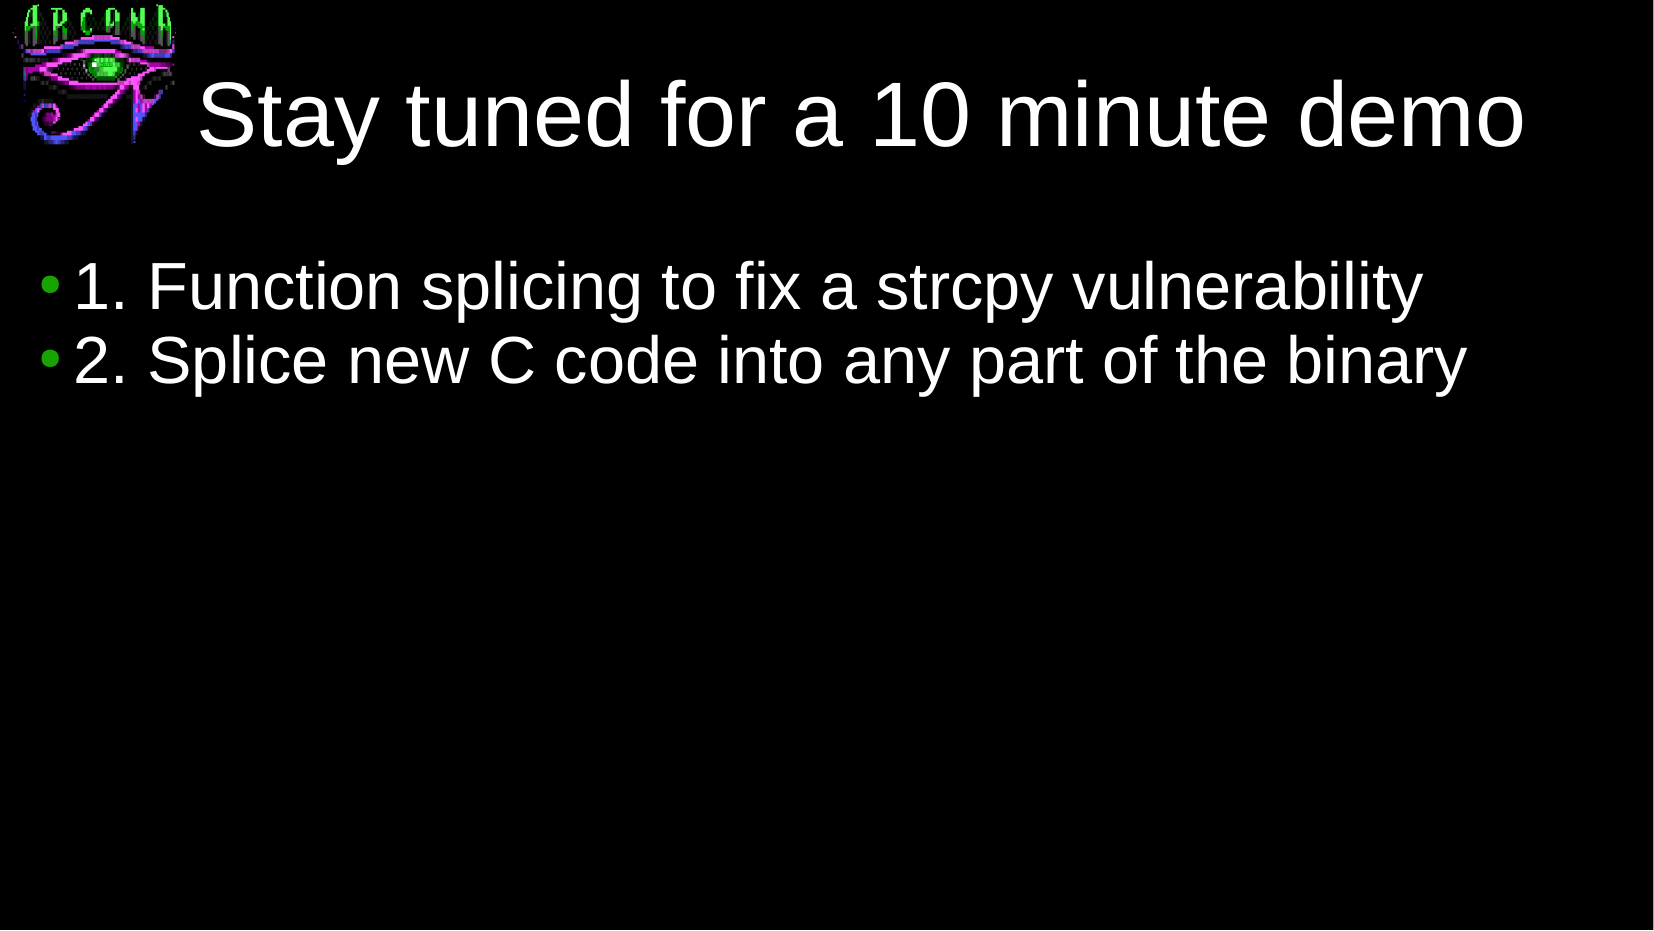

# Stay tuned for a 10 minute demo
1. Function splicing to fix a strcpy vulnerability
2. Splice new C code into any part of the binary